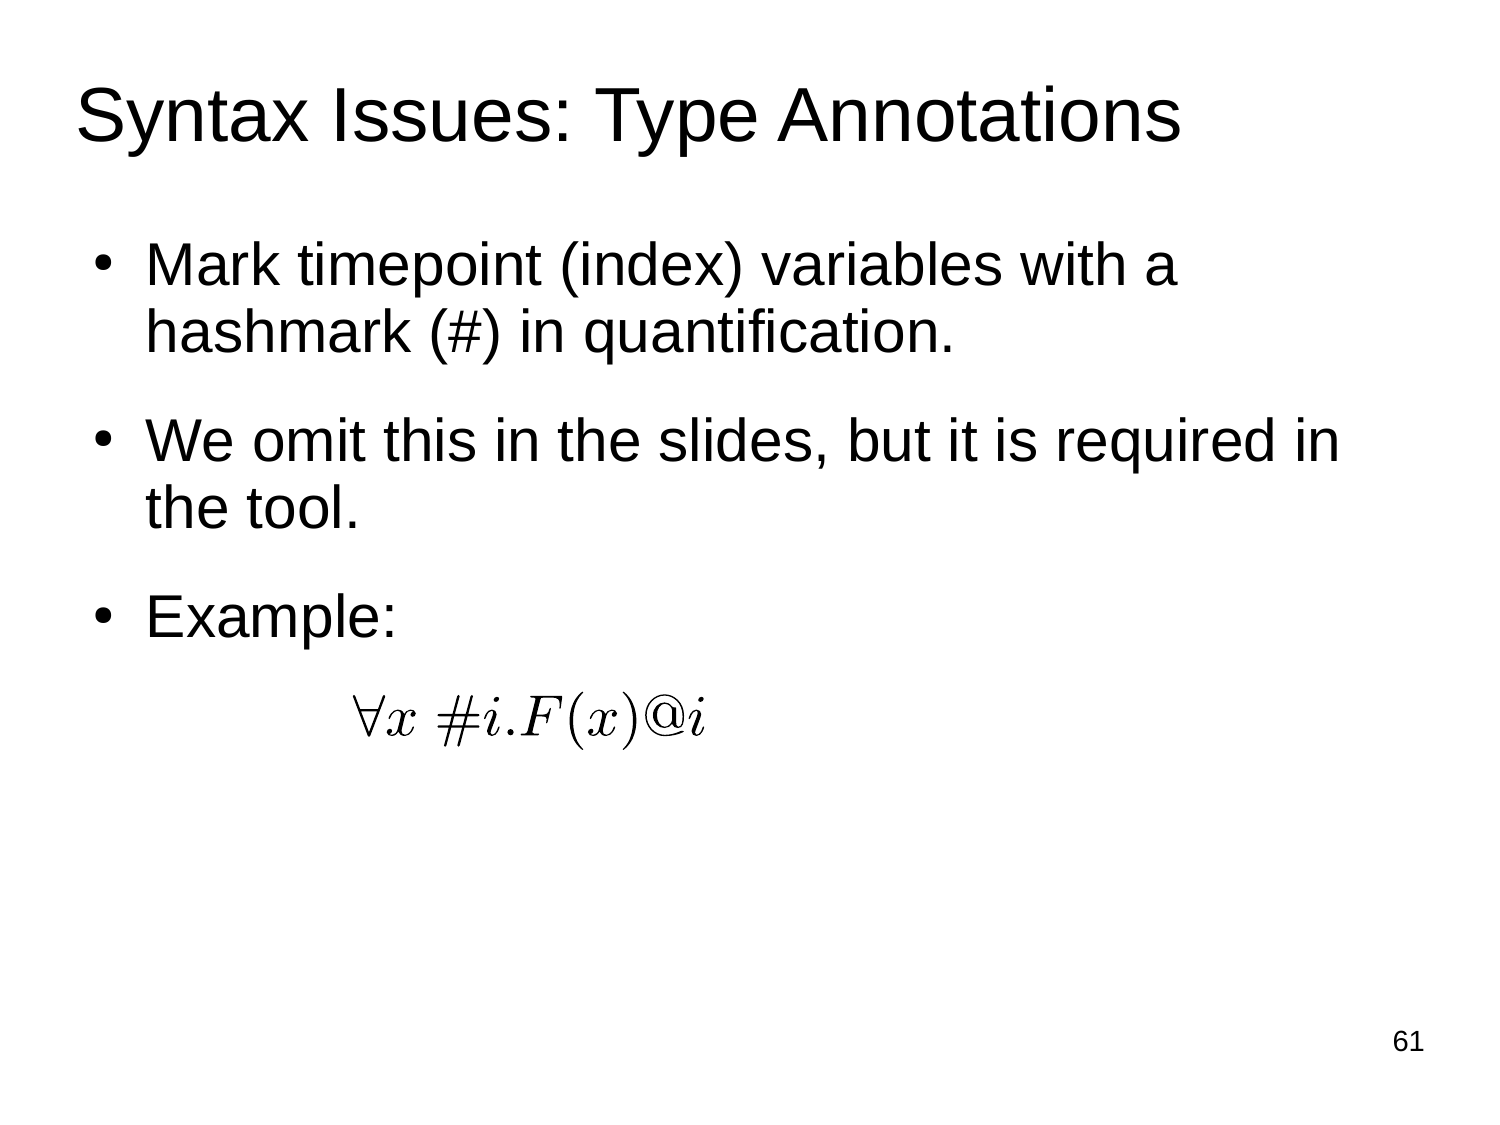

# Syntax Issues: Type Annotations
Mark timepoint (index) variables with a hashmark (#) in quantification.
We omit this in the slides, but it is required in the tool.
Example:
61